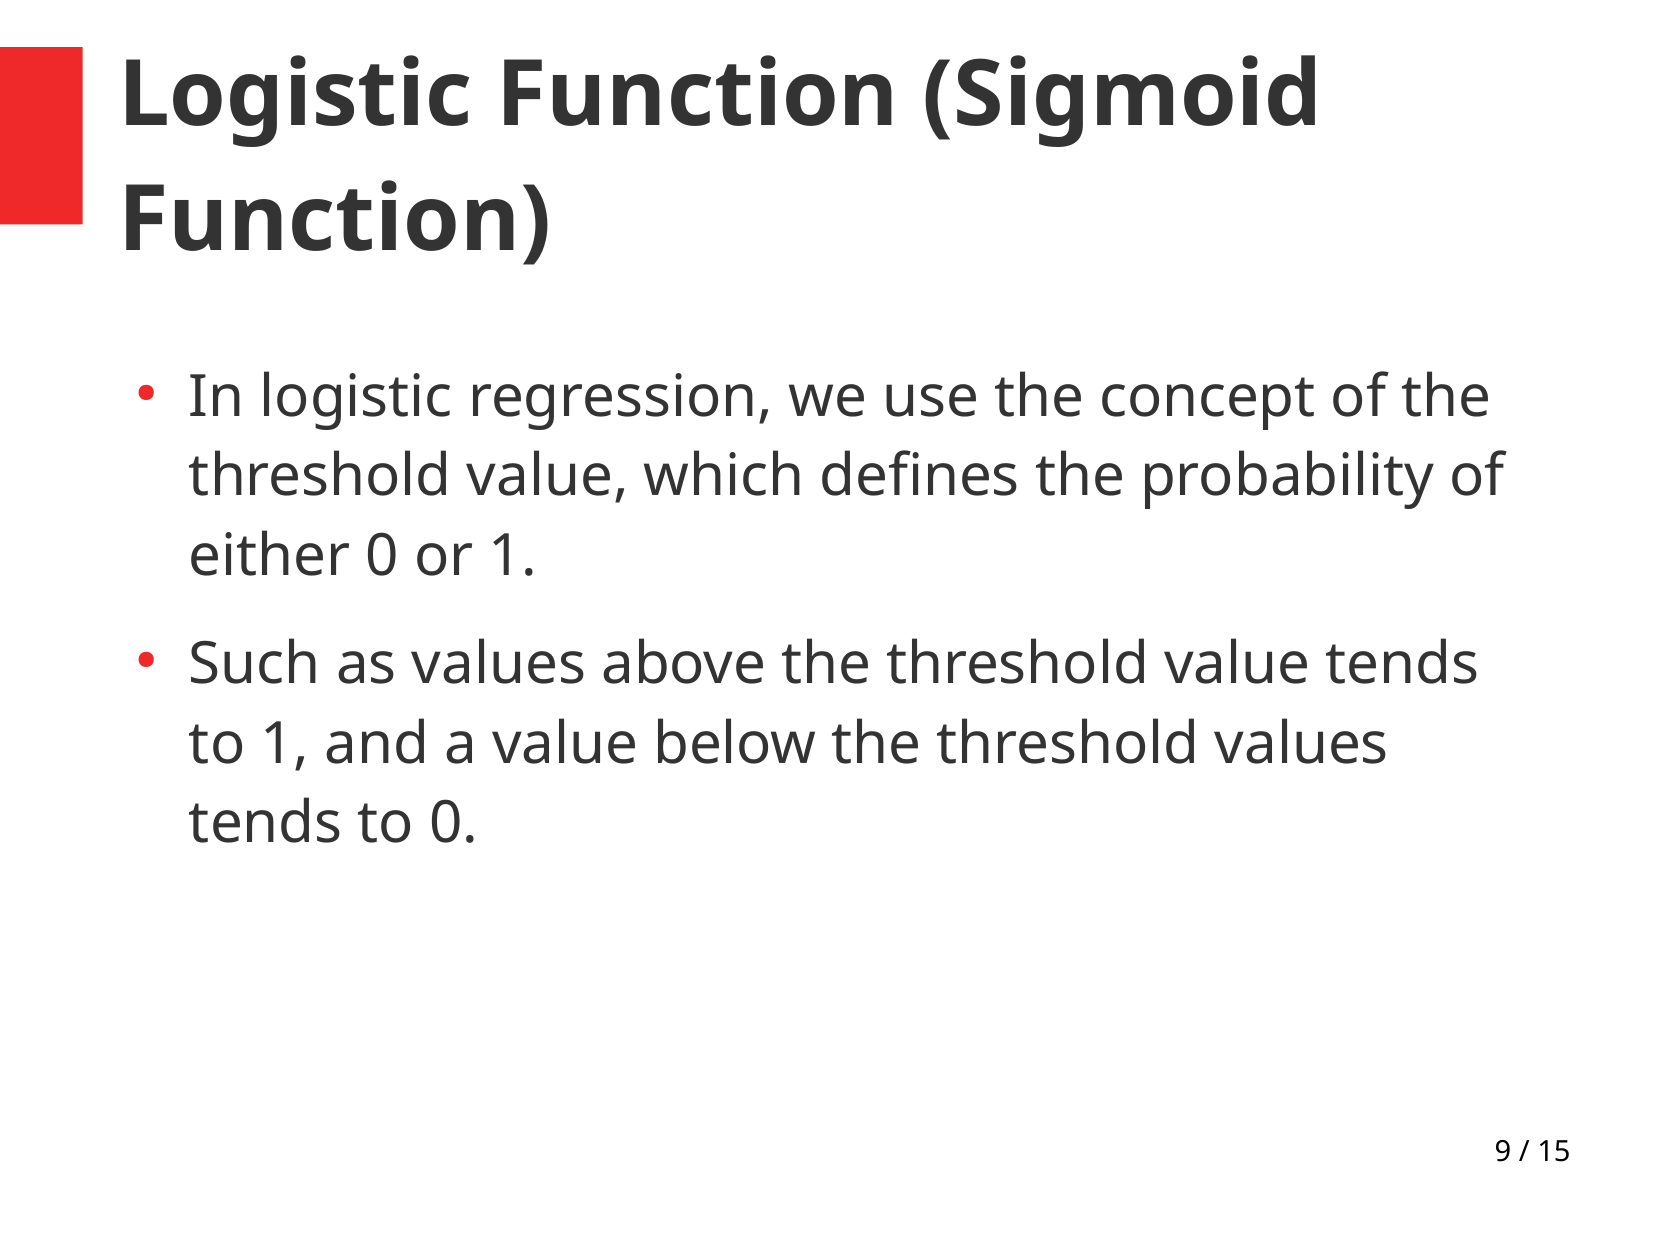

# Logistic Function (Sigmoid Function)
In logistic regression, we use the concept of the threshold value, which defines the probability of either 0 or 1.
Such as values above the threshold value tends to 1, and a value below the threshold values tends to 0.
9